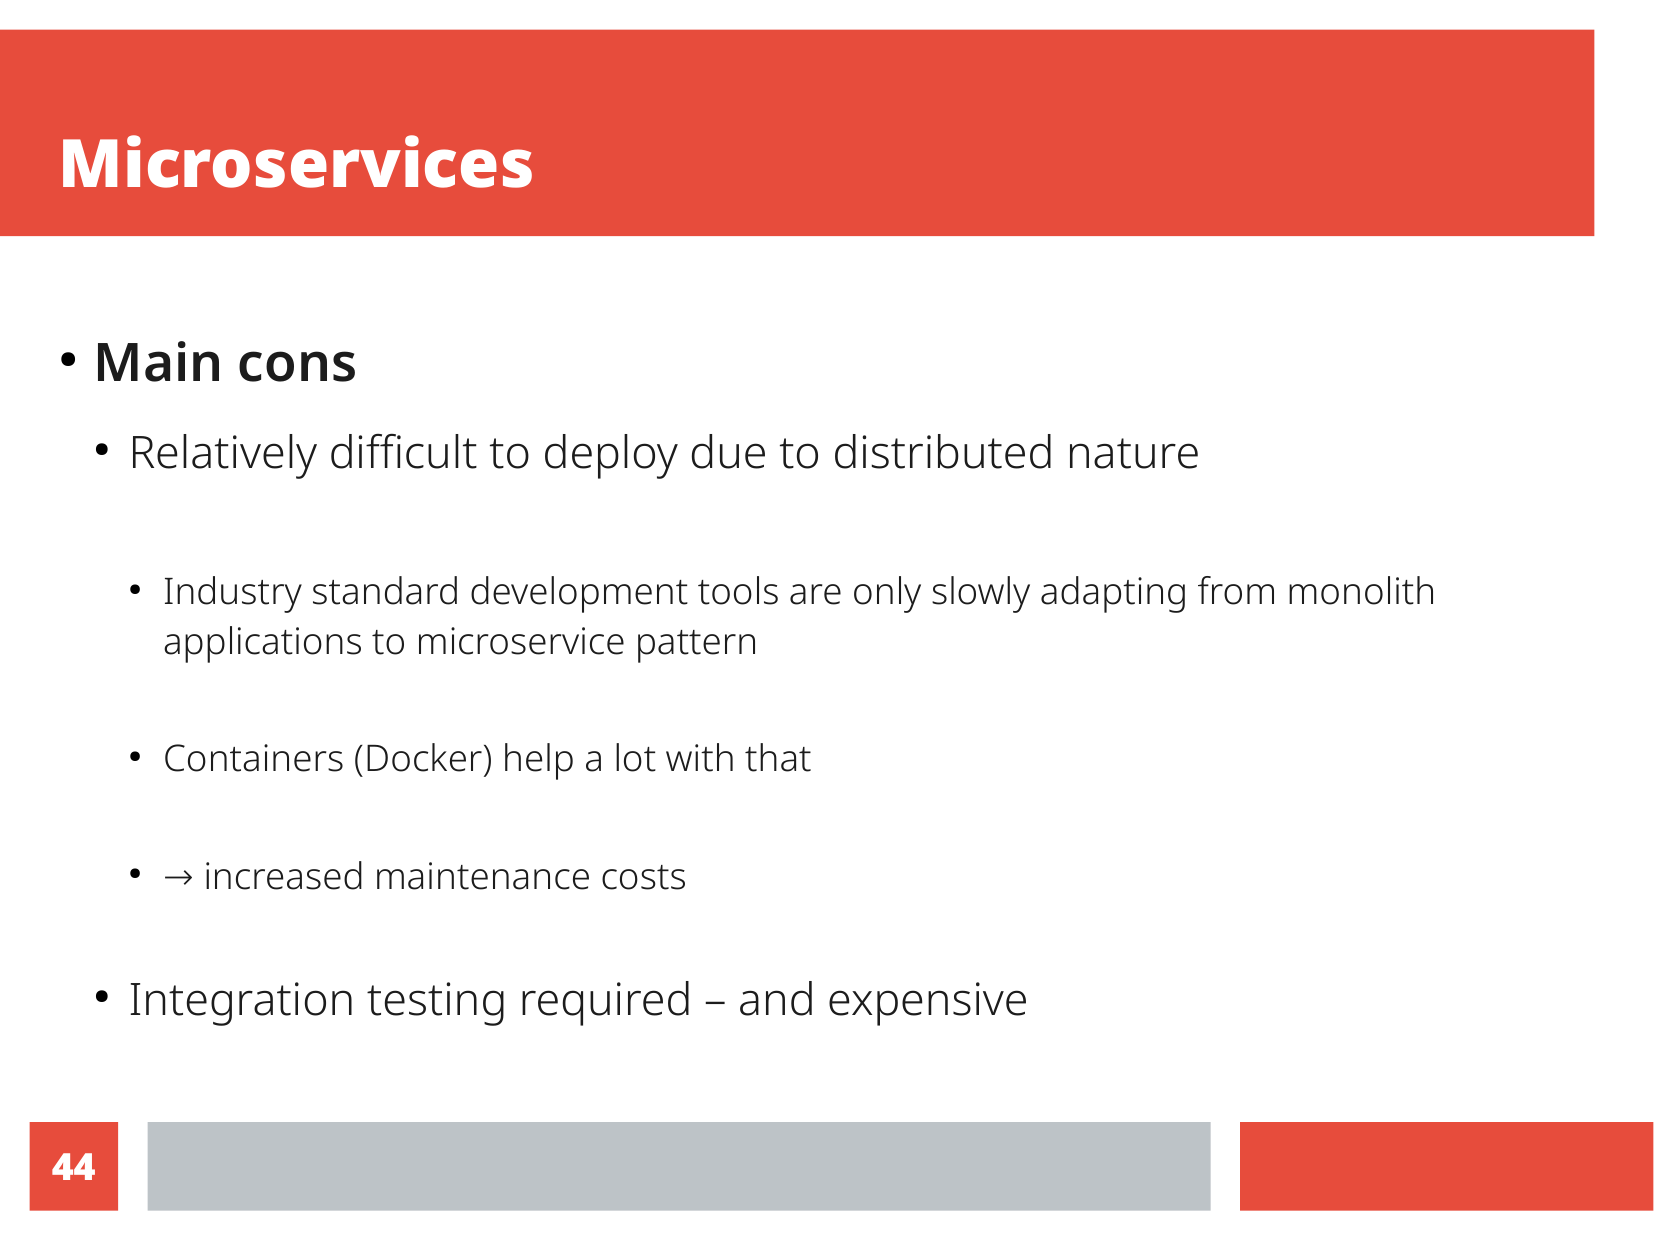

# Microservices
Main cons
Relatively difficult to deploy due to distributed nature
Industry standard development tools are only slowly adapting from monolith applications to microservice pattern
Containers (Docker) help a lot with that
→ increased maintenance costs
Integration testing required – and expensive
44